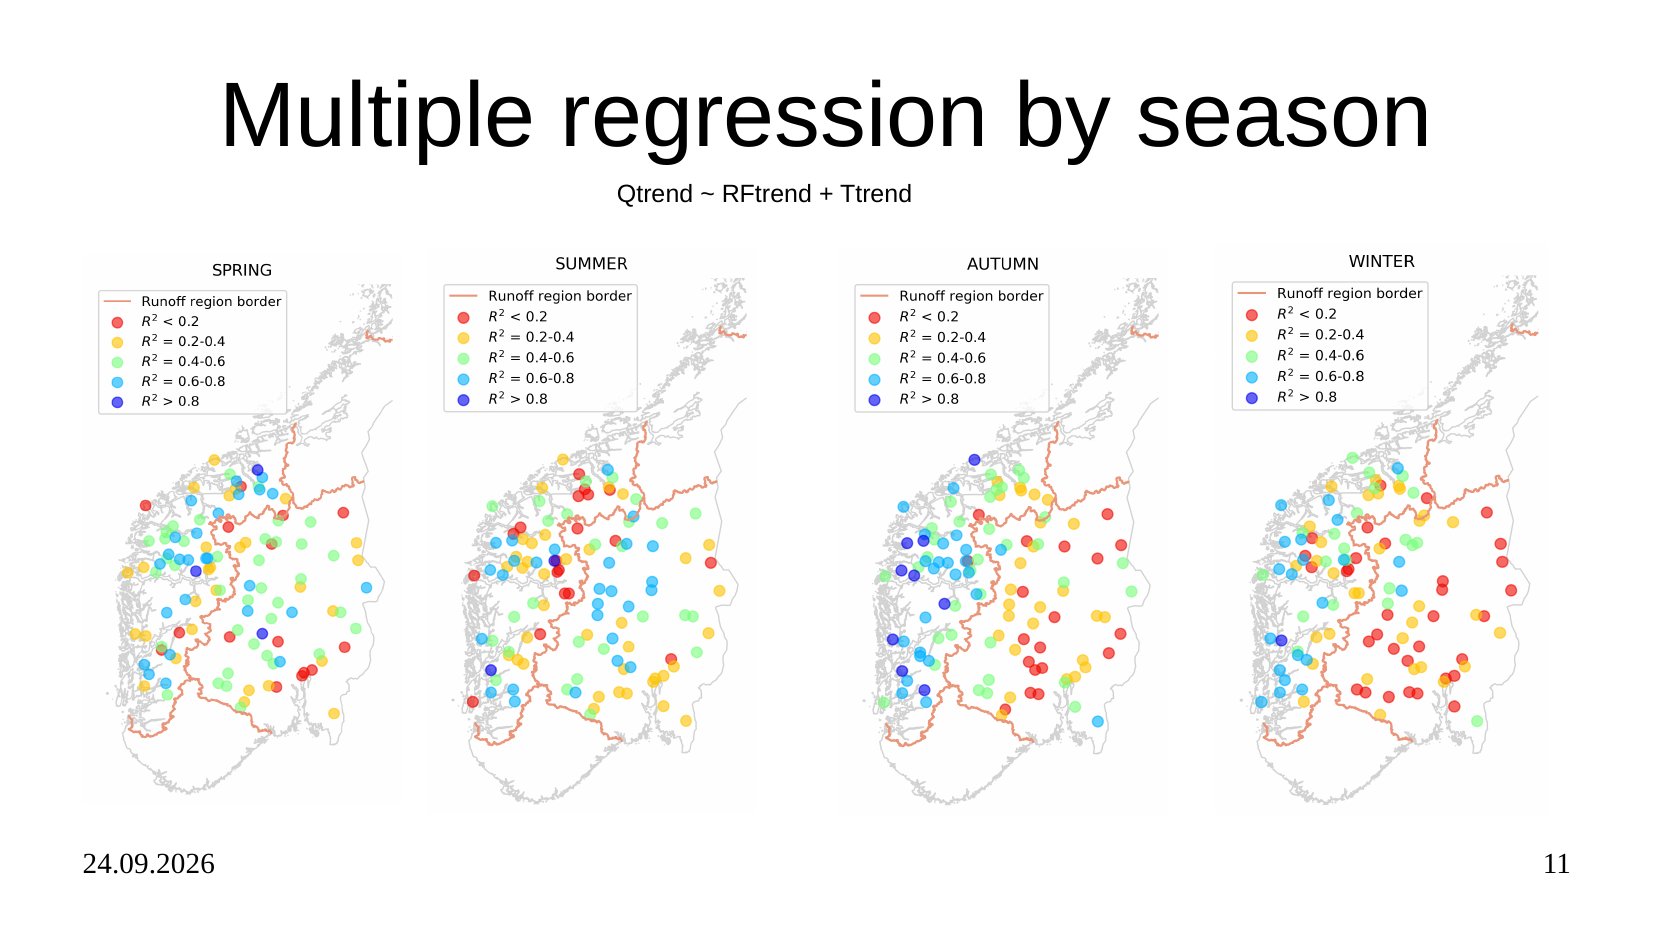

# Multiple regression by season
Qtrend ~ RFtrend + Ttrend
11